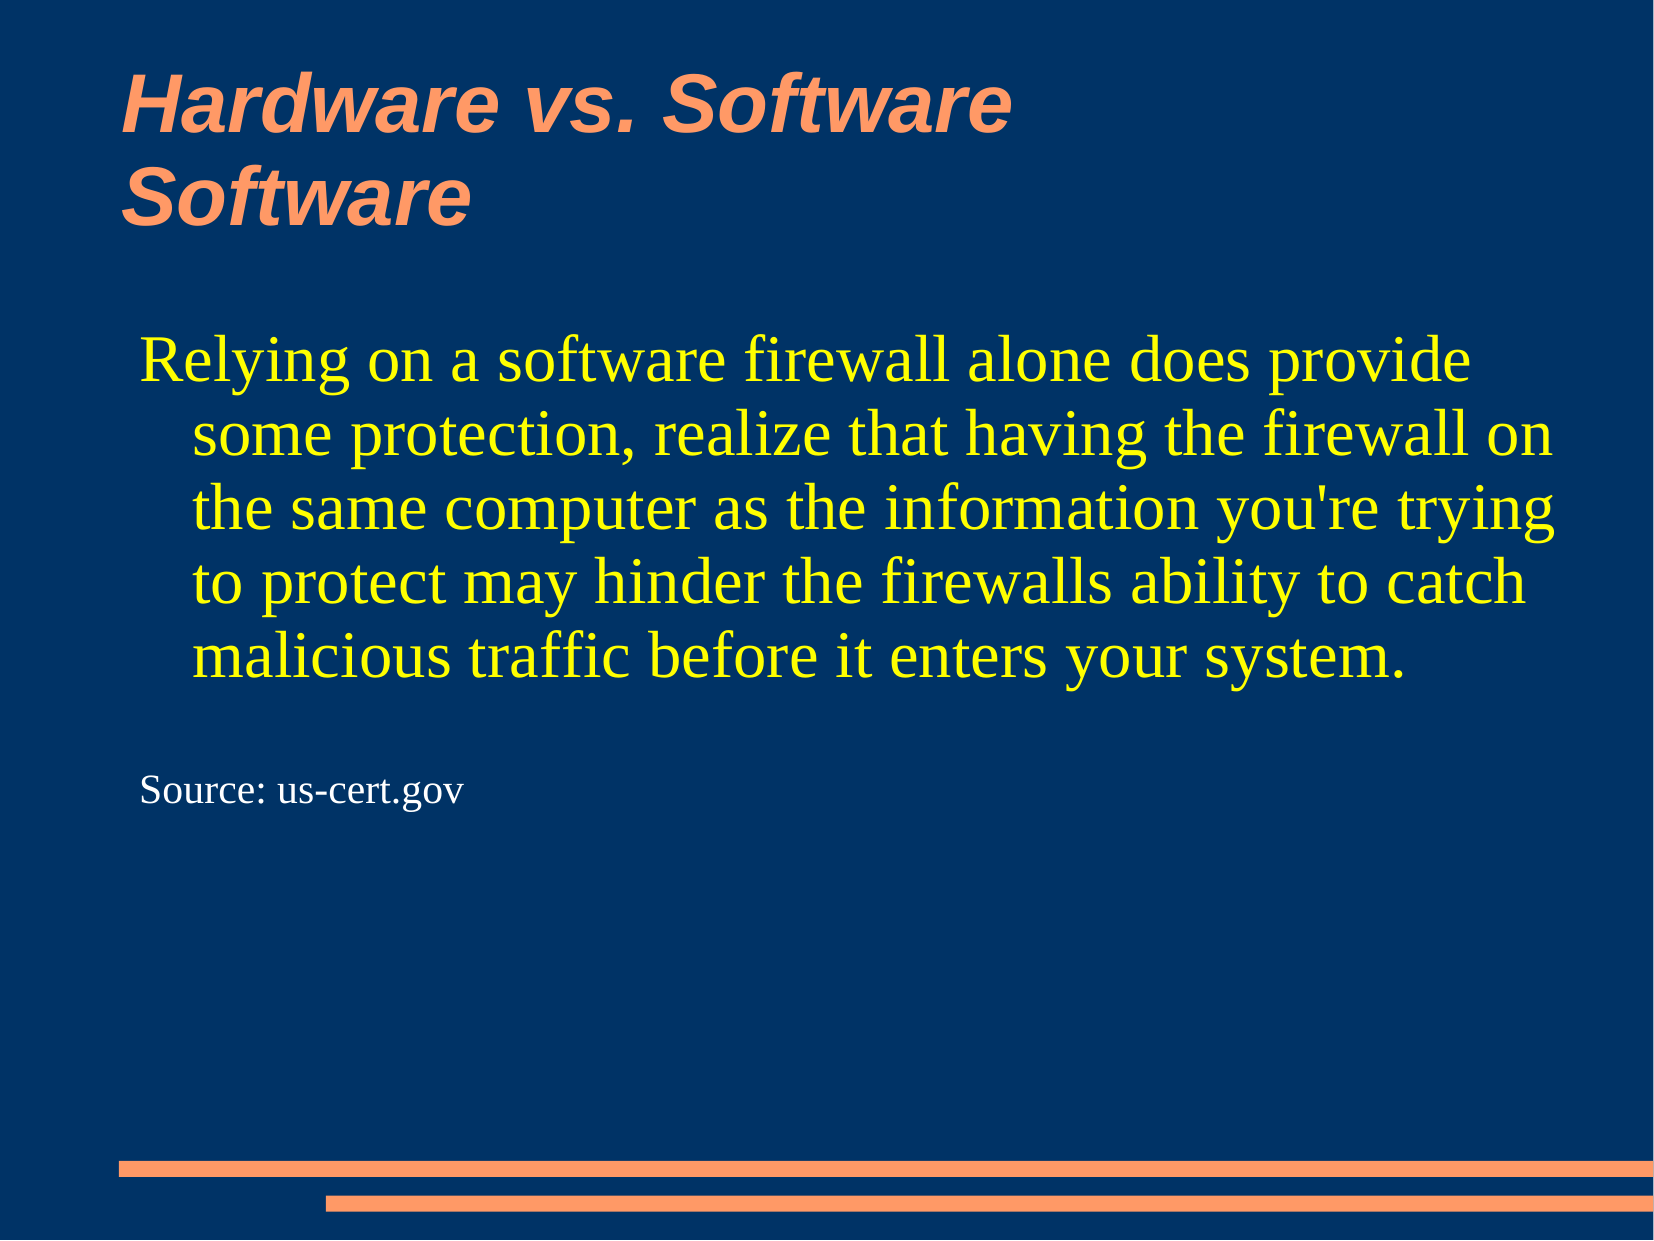

# Hardware vs. Software Software
Relying on a software firewall alone does provide some protection, realize that having the firewall on the same computer as the information you're trying to protect may hinder the firewalls ability to catch malicious traffic before it enters your system.
Source: us-cert.gov